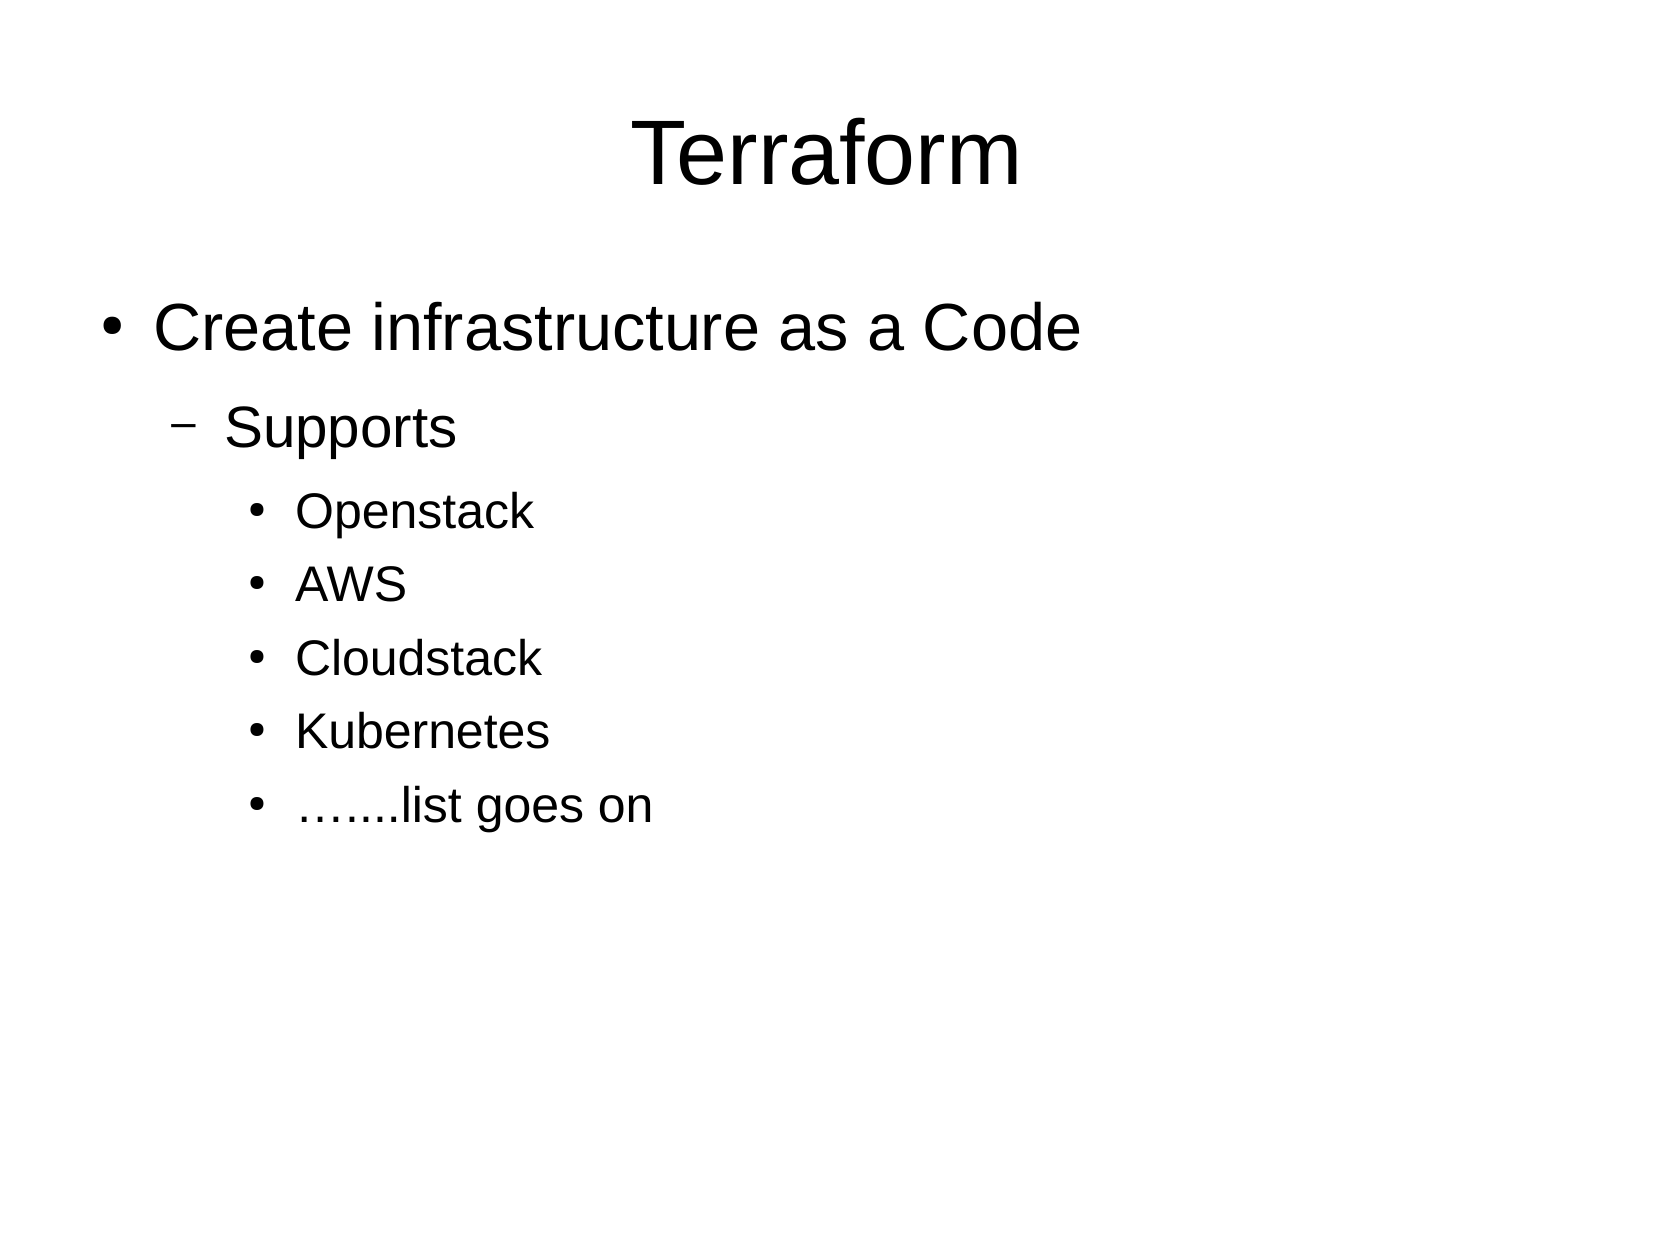

# Terraform
Create infrastructure as a Code
Supports
Openstack
AWS
Cloudstack
Kubernetes
…....list goes on